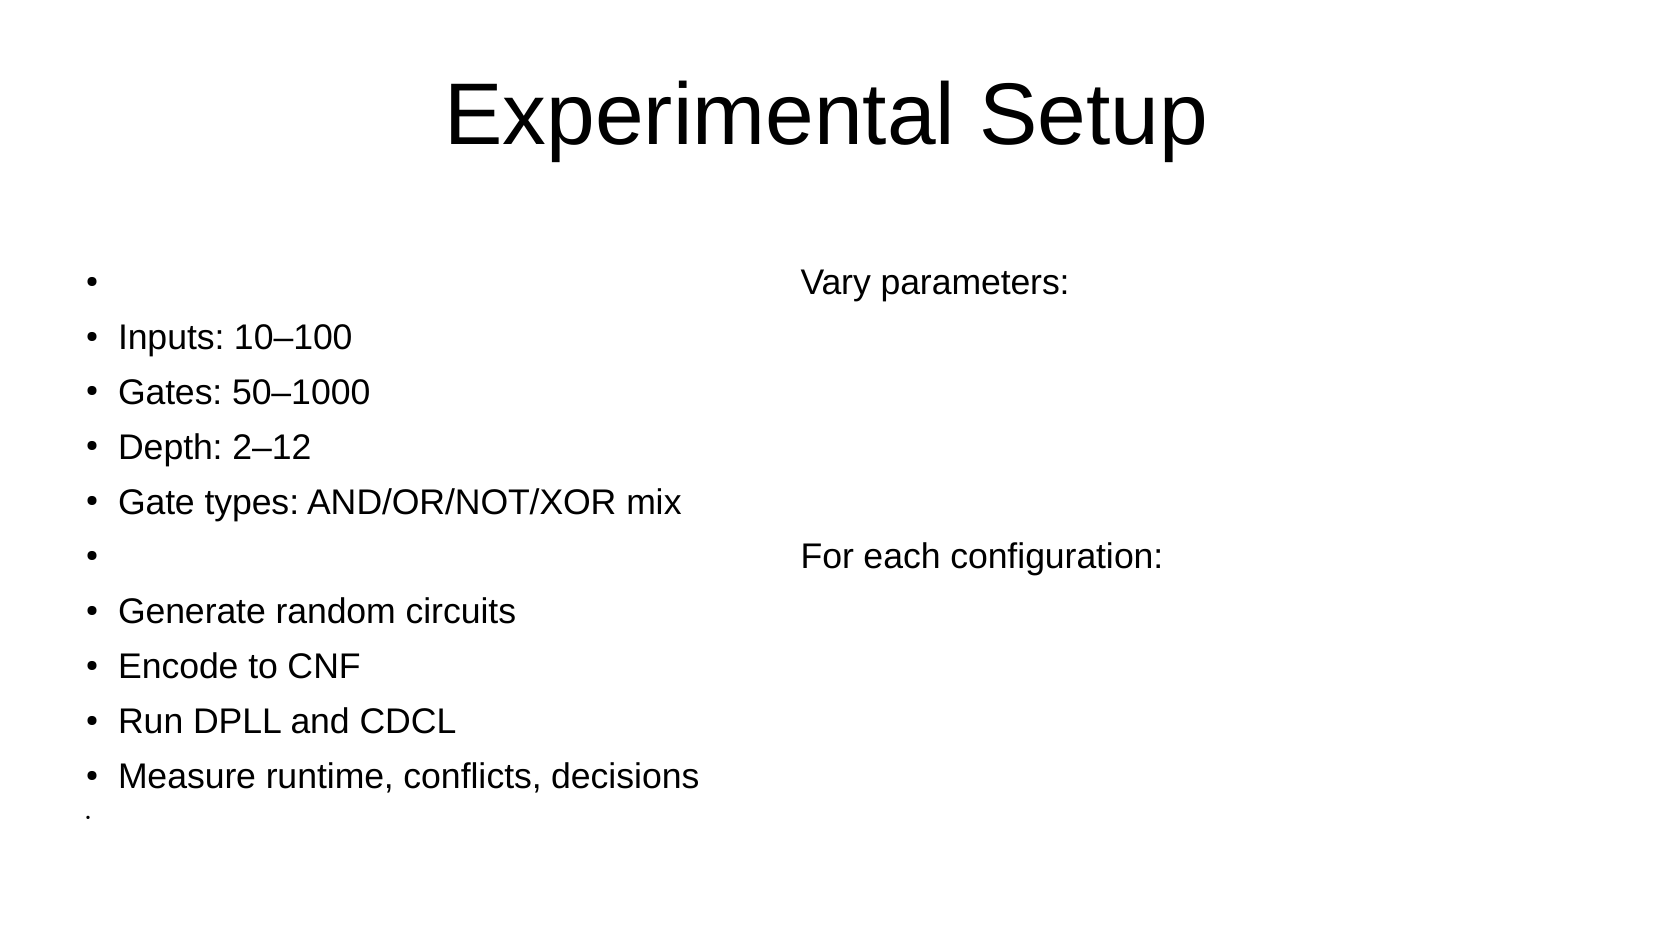

# Experimental Setup
 Vary parameters:
Inputs: 10–100
Gates: 50–1000
Depth: 2–12
Gate types: AND/OR/NOT/XOR mix
 For each configuration:
Generate random circuits
Encode to CNF
Run DPLL and CDCL
Measure runtime, conflicts, decisions